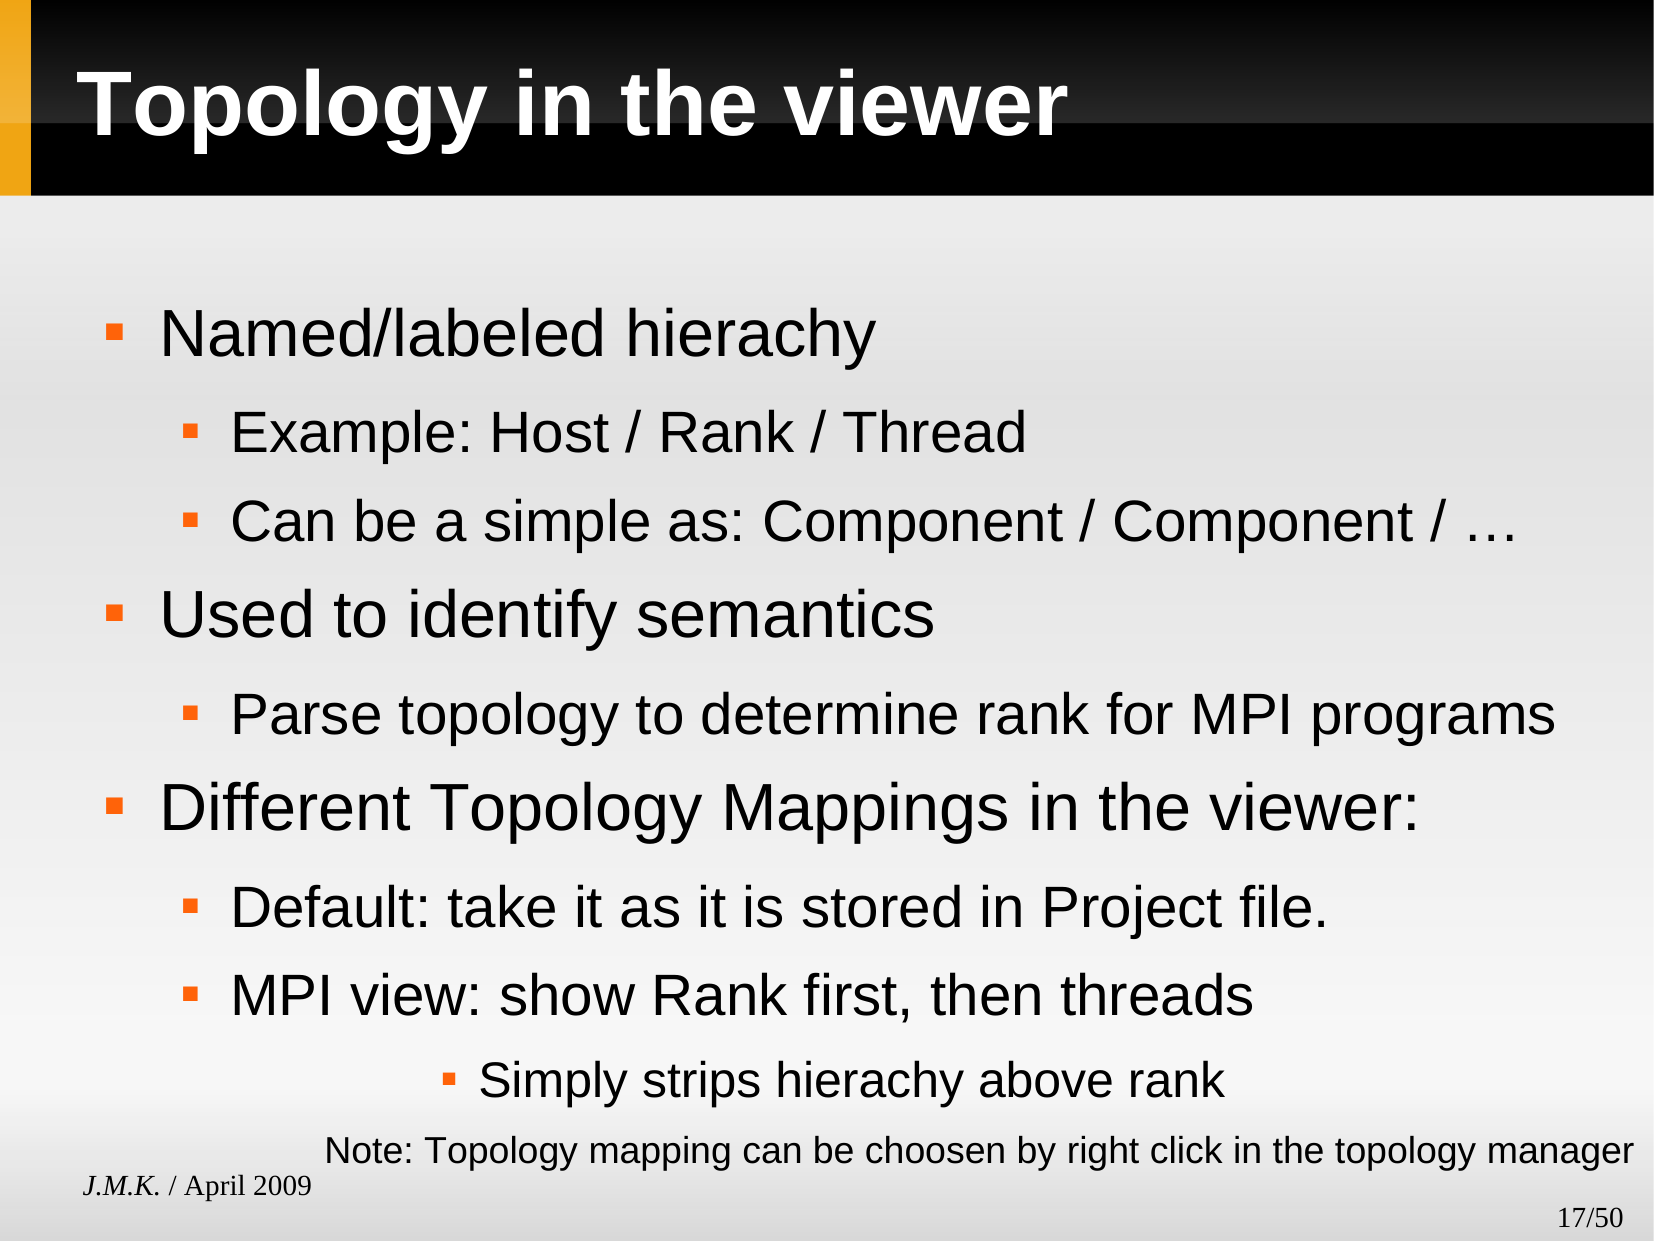

# Topology in the viewer
Named/labeled hierachy
Example: Host / Rank / Thread
Can be a simple as: Component / Component / …
Used to identify semantics
Parse topology to determine rank for MPI programs
Different Topology Mappings in the viewer:
Default: take it as it is stored in Project file.
MPI view: show Rank first, then threads
Simply strips hierachy above rank
Note: Topology mapping can be choosen by right click in the topology manager